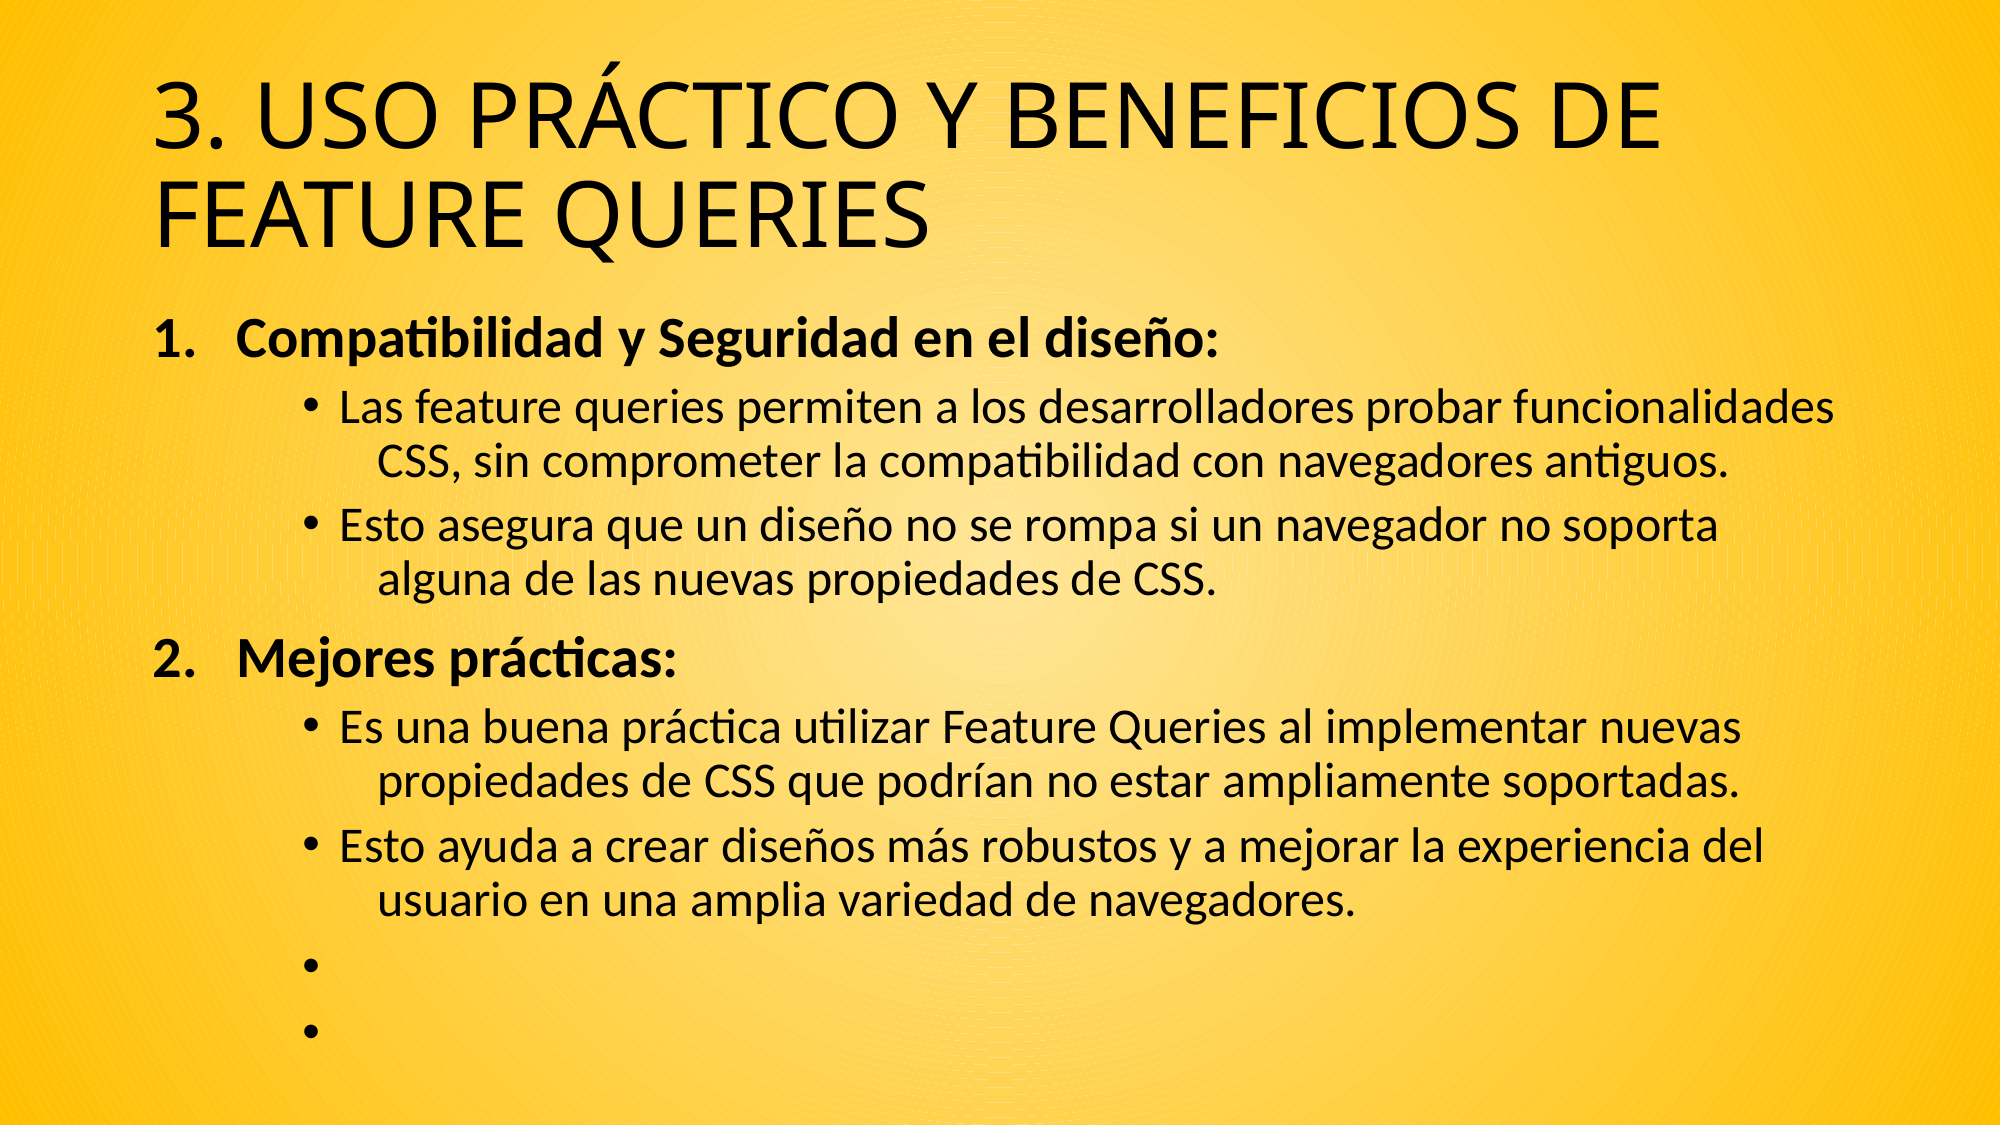

# 3. USO PRÁCTICO Y BENEFICIOS DE FEATURE QUERIES
Compatibilidad y Seguridad en el diseño:
Las feature queries permiten a los desarrolladores probar funcionalidades CSS, sin comprometer la compatibilidad con navegadores antiguos.
Esto asegura que un diseño no se rompa si un navegador no soporta alguna de las nuevas propiedades de CSS.
Mejores prácticas:
Es una buena práctica utilizar Feature Queries al implementar nuevas propiedades de CSS que podrían no estar ampliamente soportadas.
Esto ayuda a crear diseños más robustos y a mejorar la experiencia del usuario en una amplia variedad de navegadores.